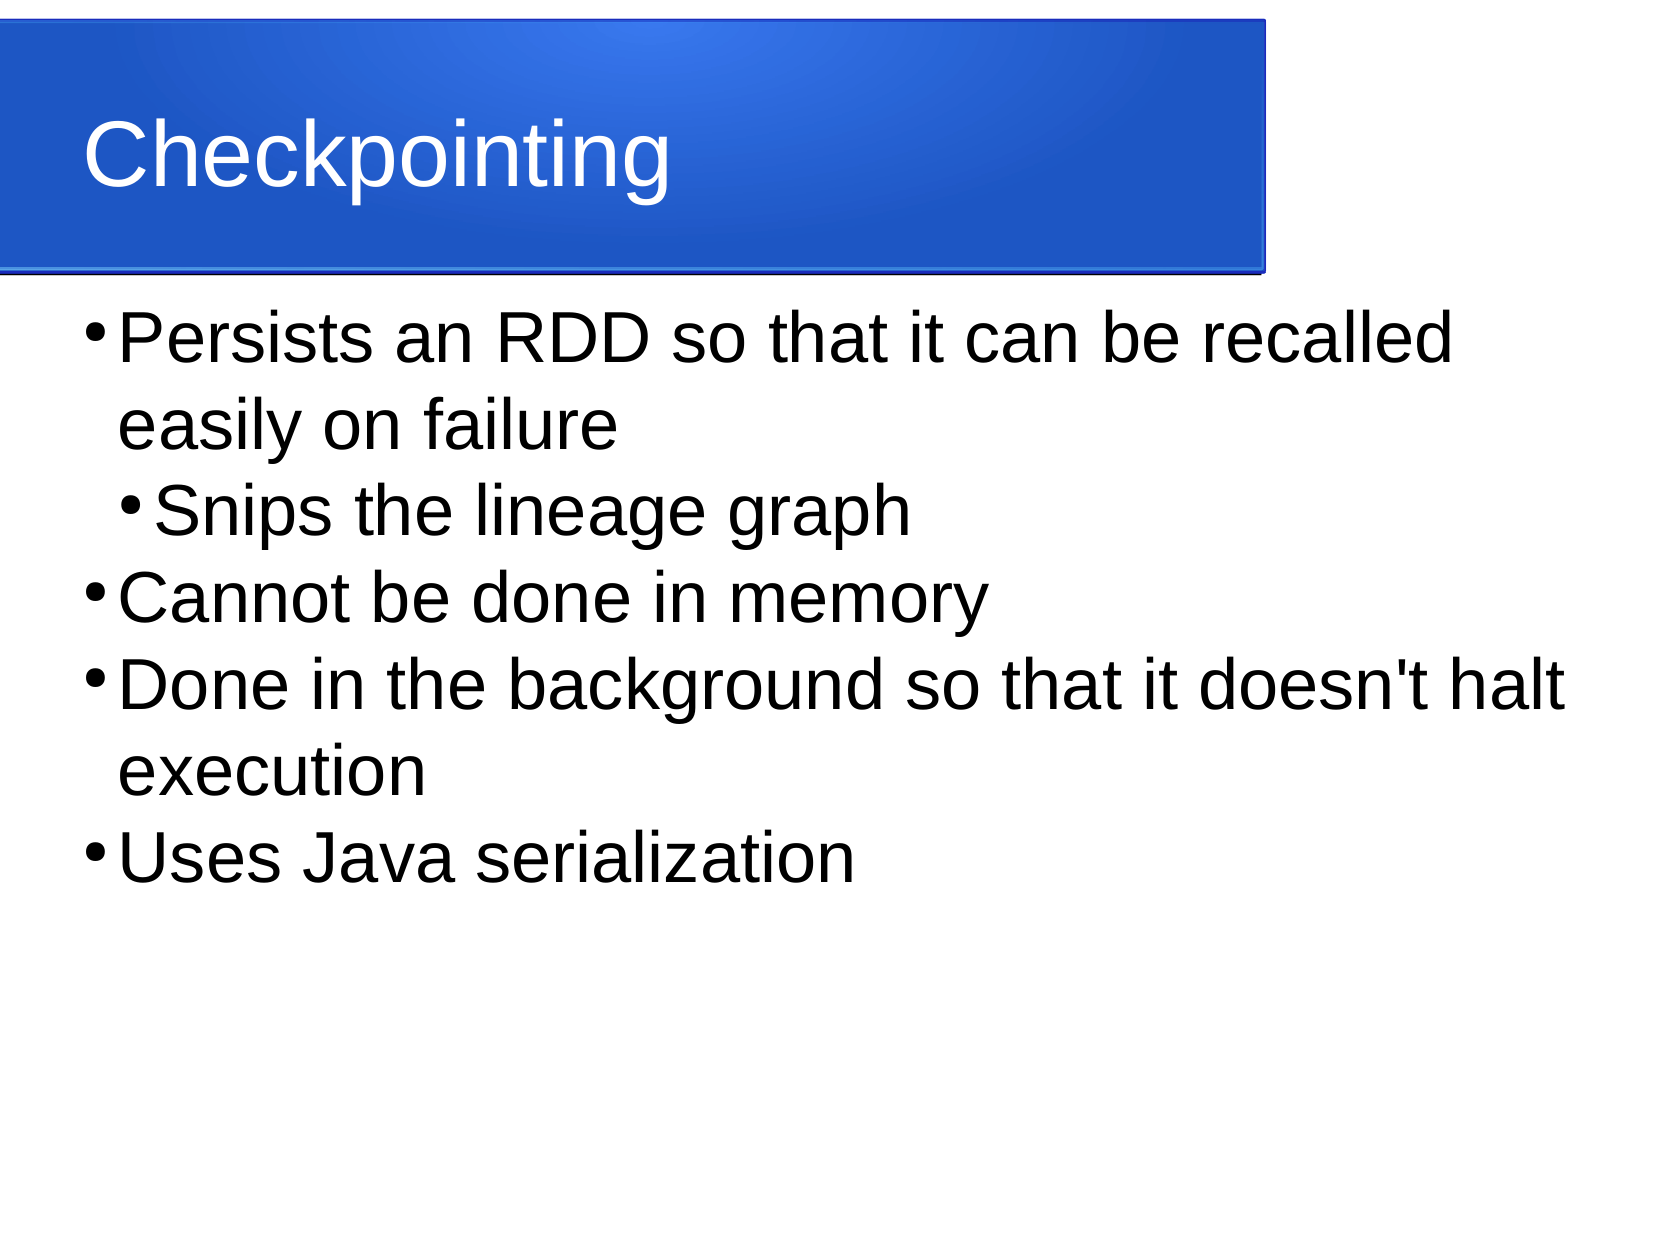

Checkpointing
Persists an RDD so that it can be recalled easily on failure
Snips the lineage graph
Cannot be done in memory
Done in the background so that it doesn't halt execution
Uses Java serialization